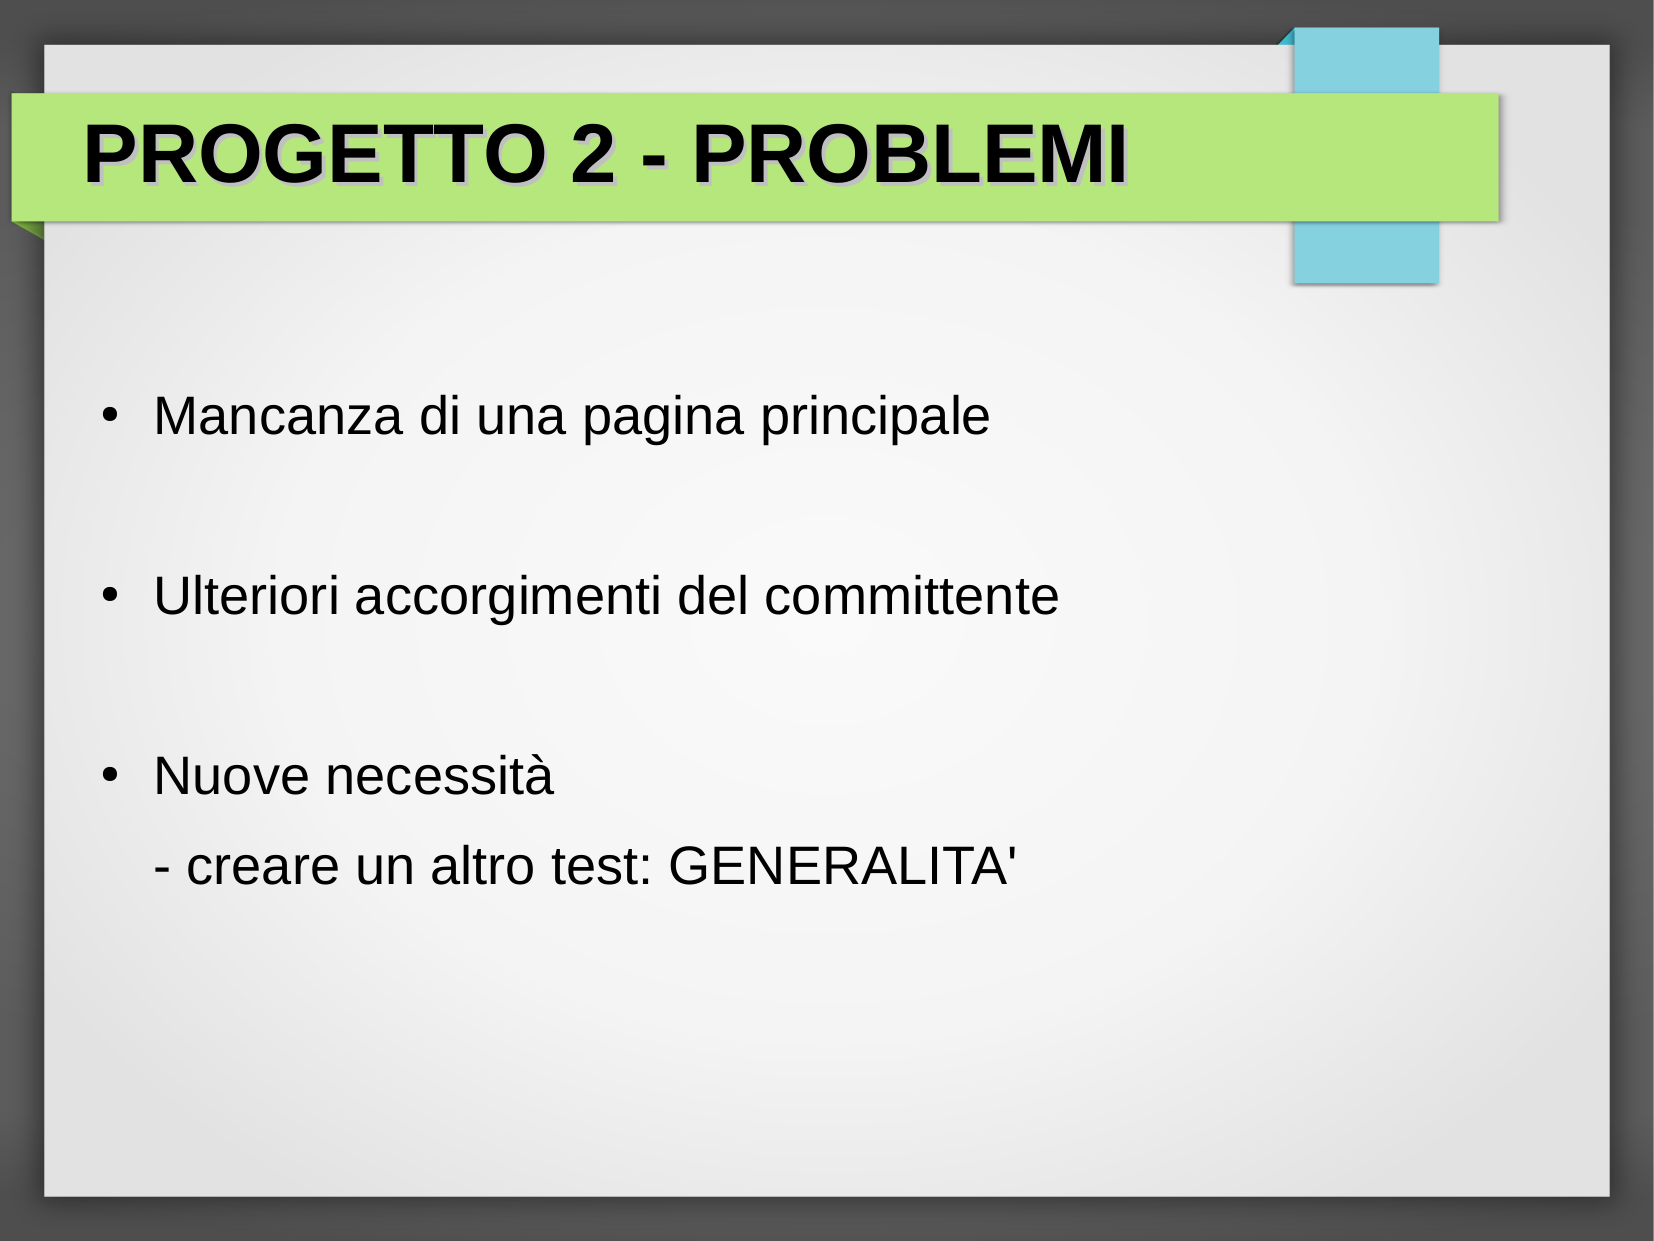

# PROGETTO 2 - PROBLEMI
Mancanza di una pagina principale
Ulteriori accorgimenti del committente
Nuove necessità
- creare un altro test: GENERALITA'